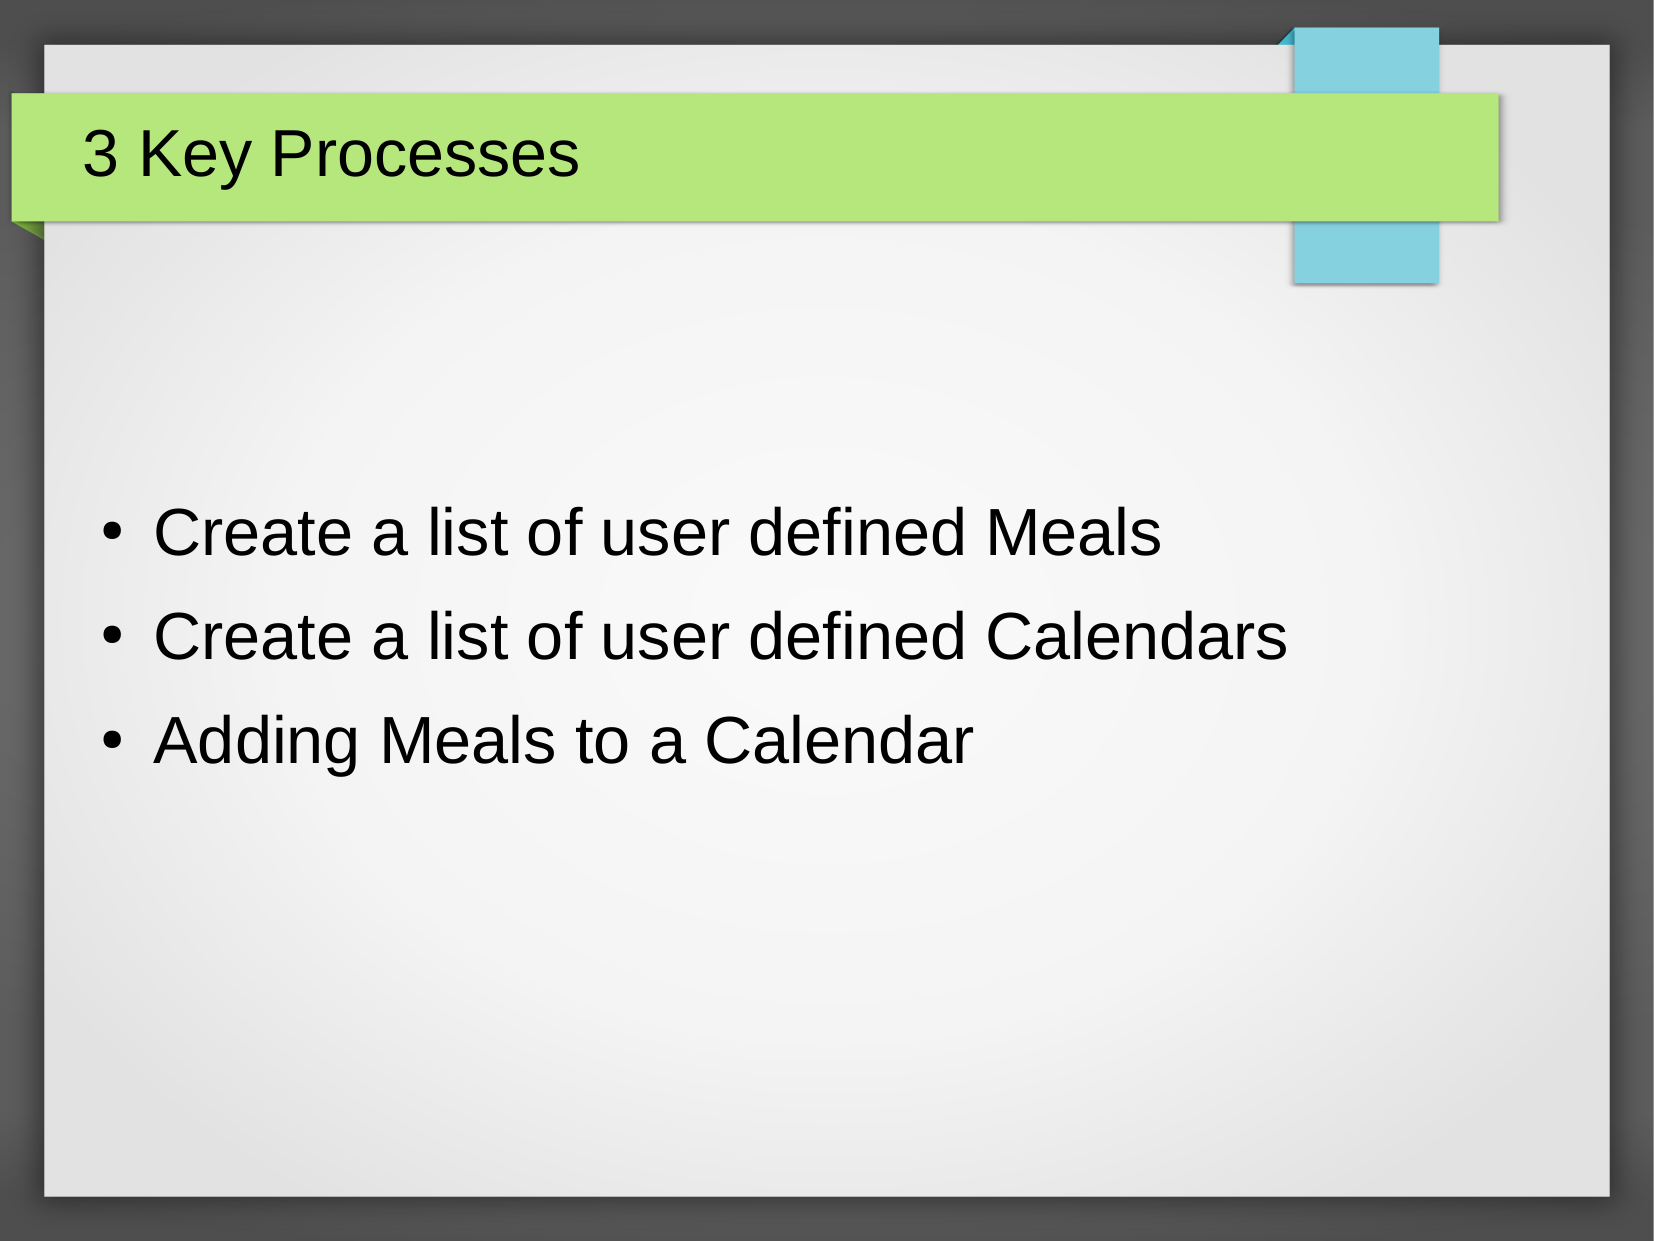

# 3 Key Processes
Create a list of user defined Meals
Create a list of user defined Calendars
Adding Meals to a Calendar